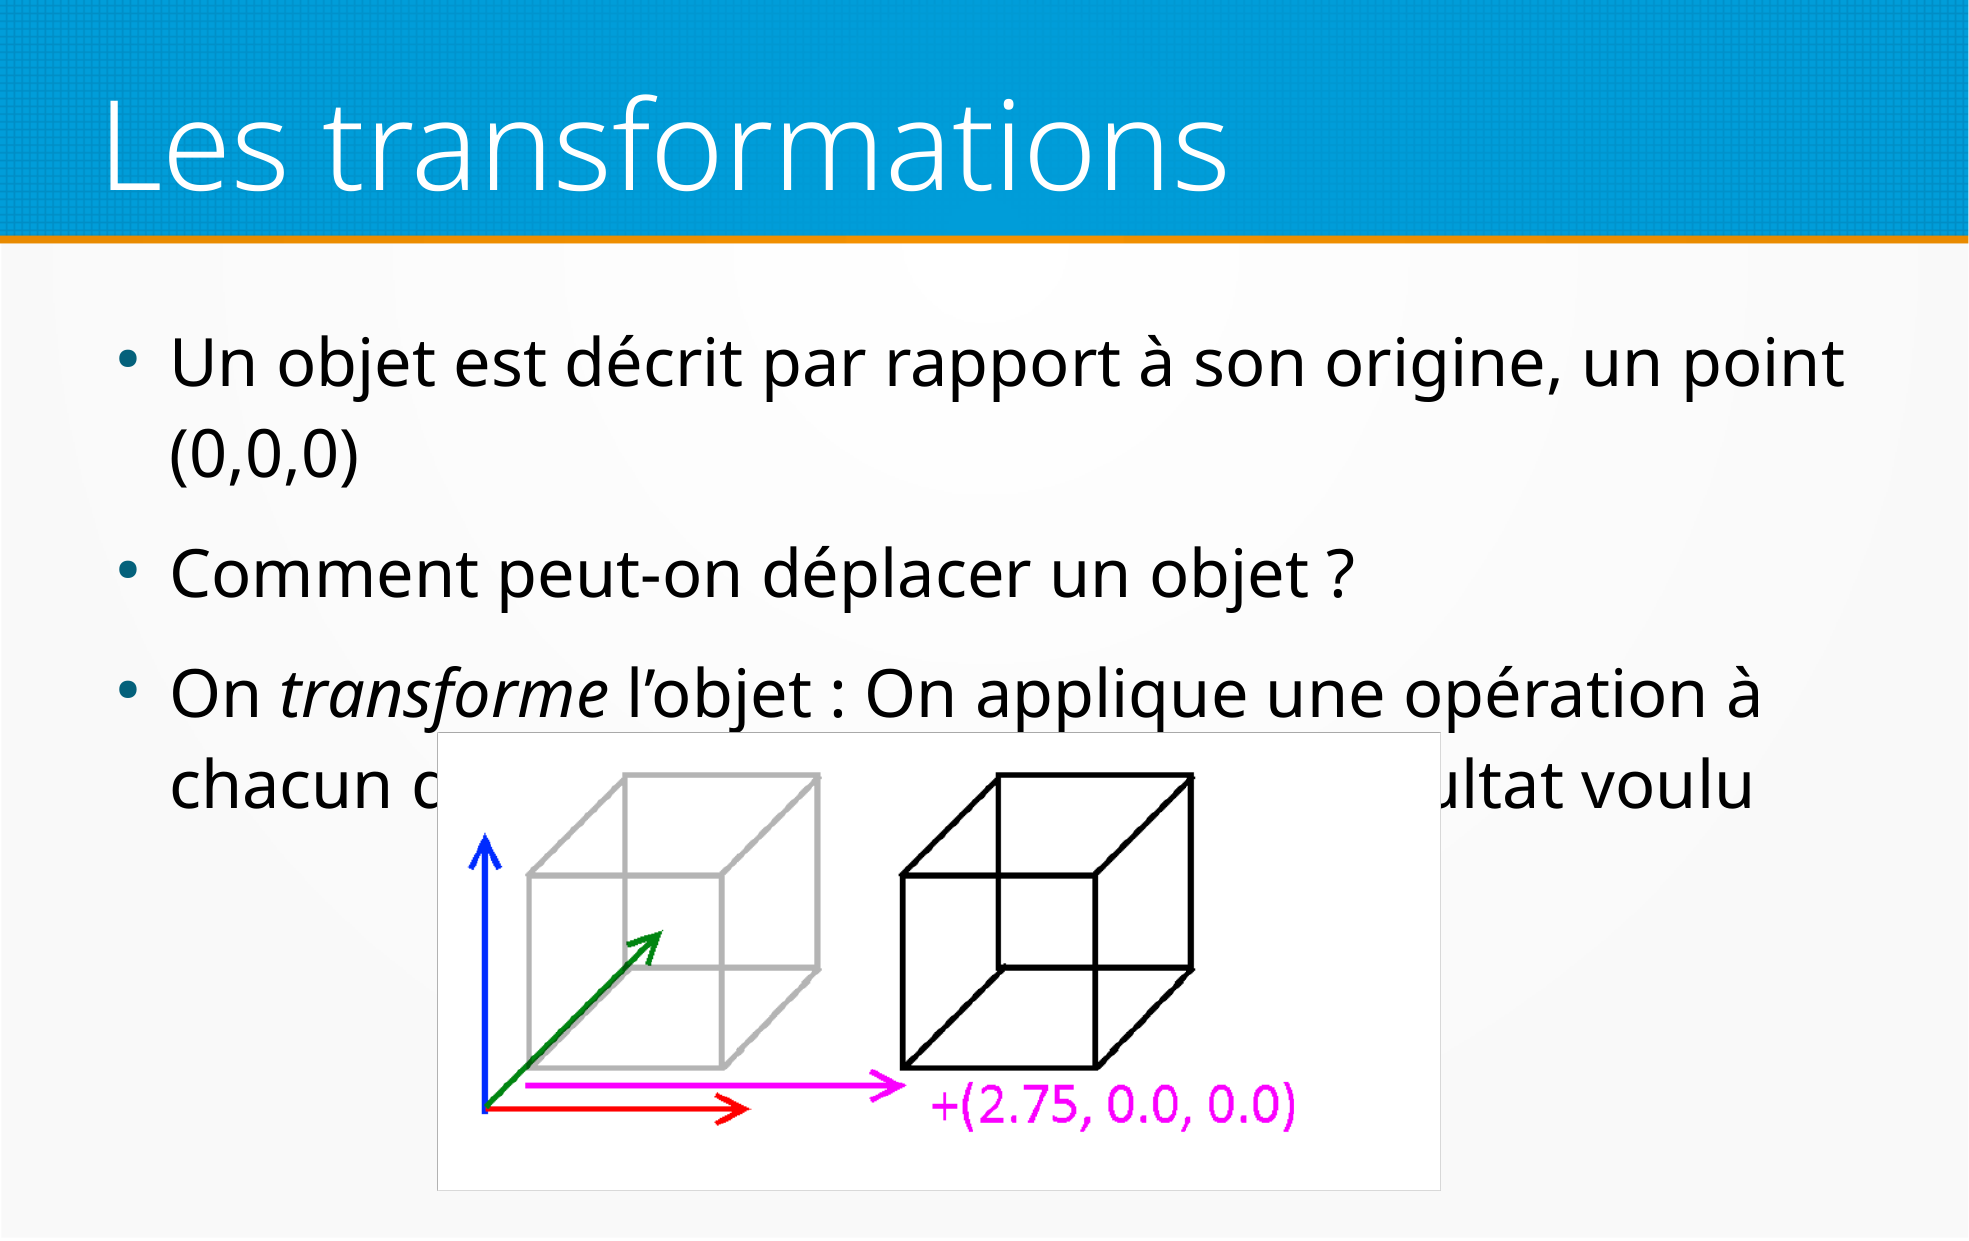

# Les transformations
Un objet est décrit par rapport à son origine, un point (0,0,0)
Comment peut-on déplacer un objet ?
On transforme l’objet : On applique une opération à chacun de ses points pour obtenir le résultat voulu